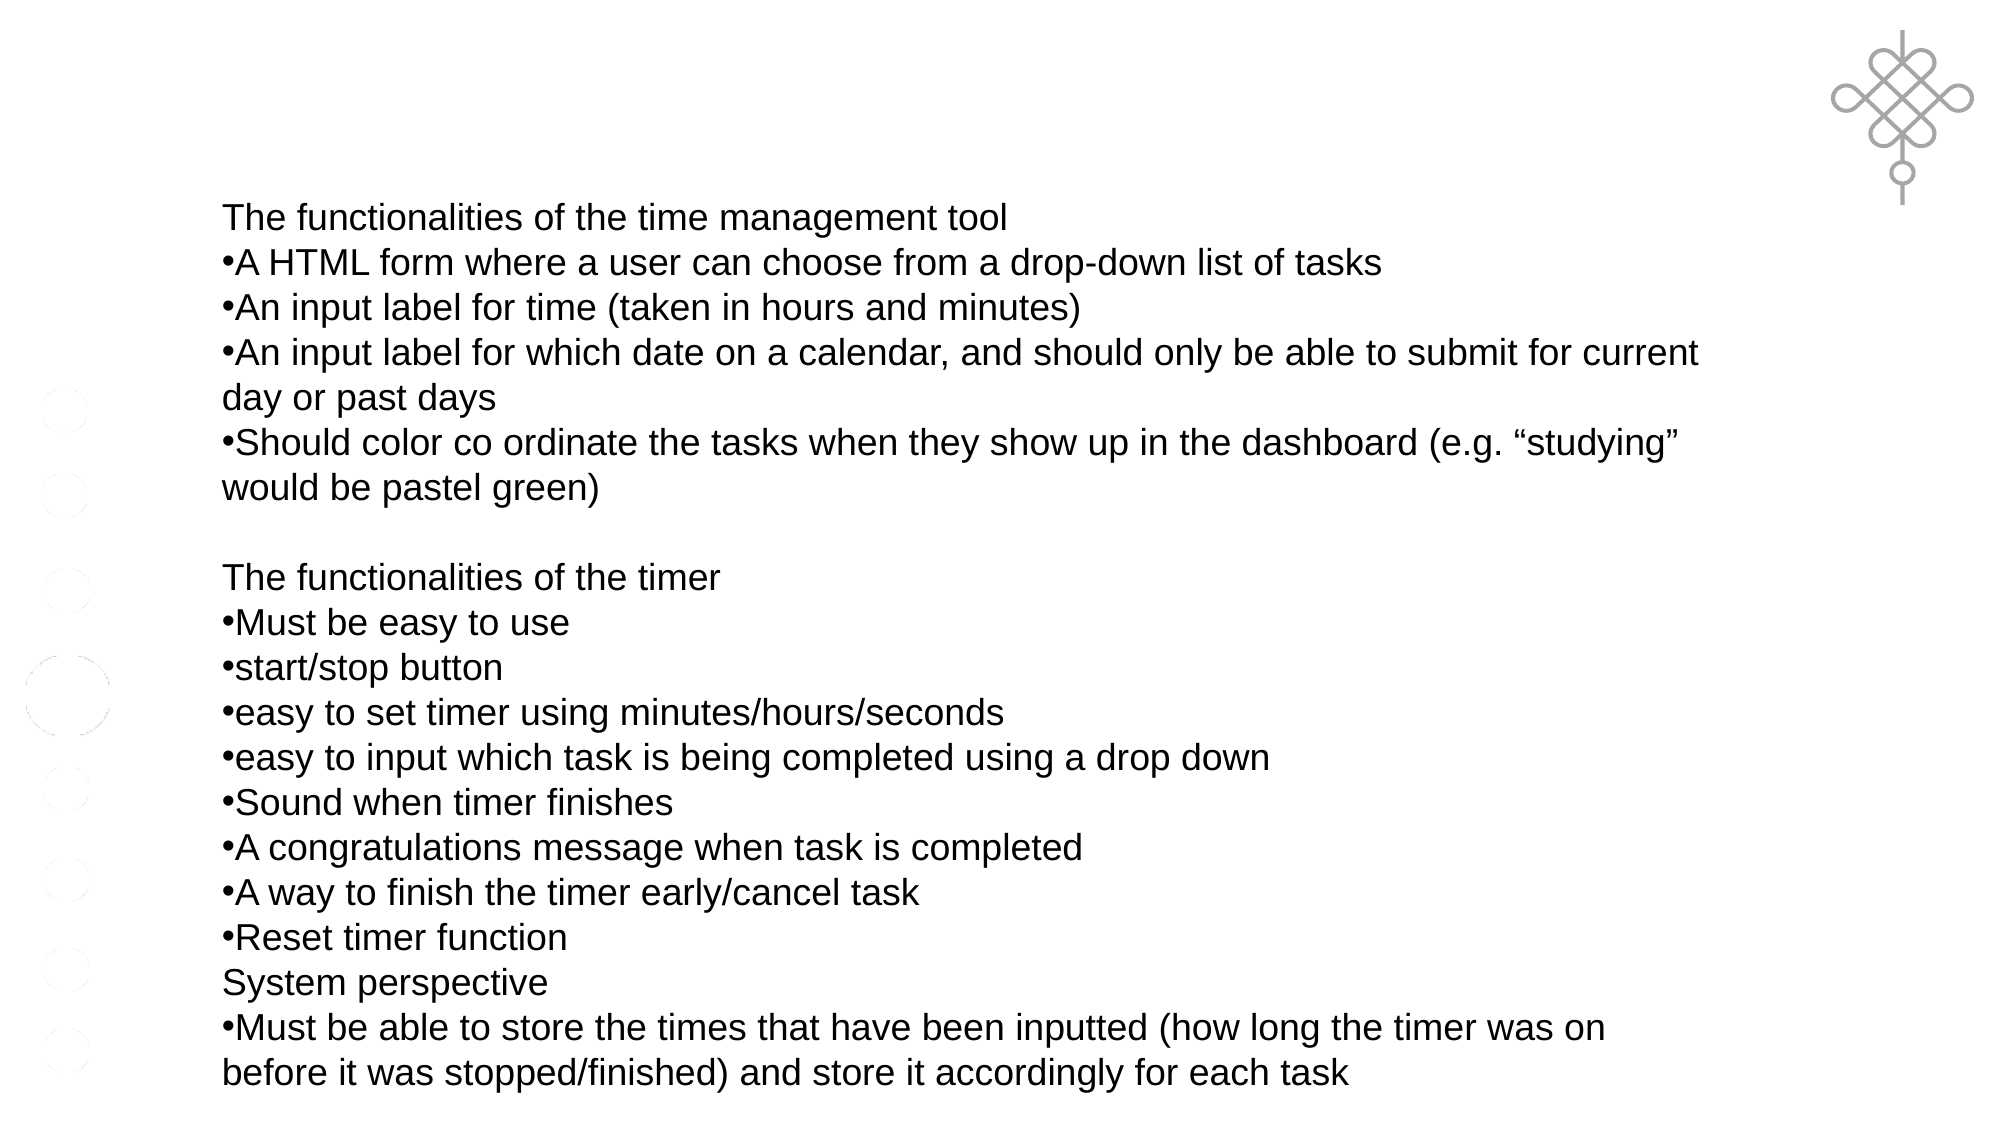

WEB DEVELOPMENT G10
LIST OF FUNCTIONALITIES
The functionalities of the time management tool
A HTML form where a user can choose from a drop-down list of tasks
An input label for time (taken in hours and minutes)
An input label for which date on a calendar, and should only be able to submit for current day or past days
Should color co ordinate the tasks when they show up in the dashboard (e.g. “studying” would be pastel green)
The functionalities of the timer
Must be easy to use
start/stop button
easy to set timer using minutes/hours/seconds
easy to input which task is being completed using a drop down
Sound when timer finishes
A congratulations message when task is completed
A way to finish the timer early/cancel task
Reset timer function
System perspective
Must be able to store the times that have been inputted (how long the timer was on before it was stopped/finished) and store it accordingly for each task